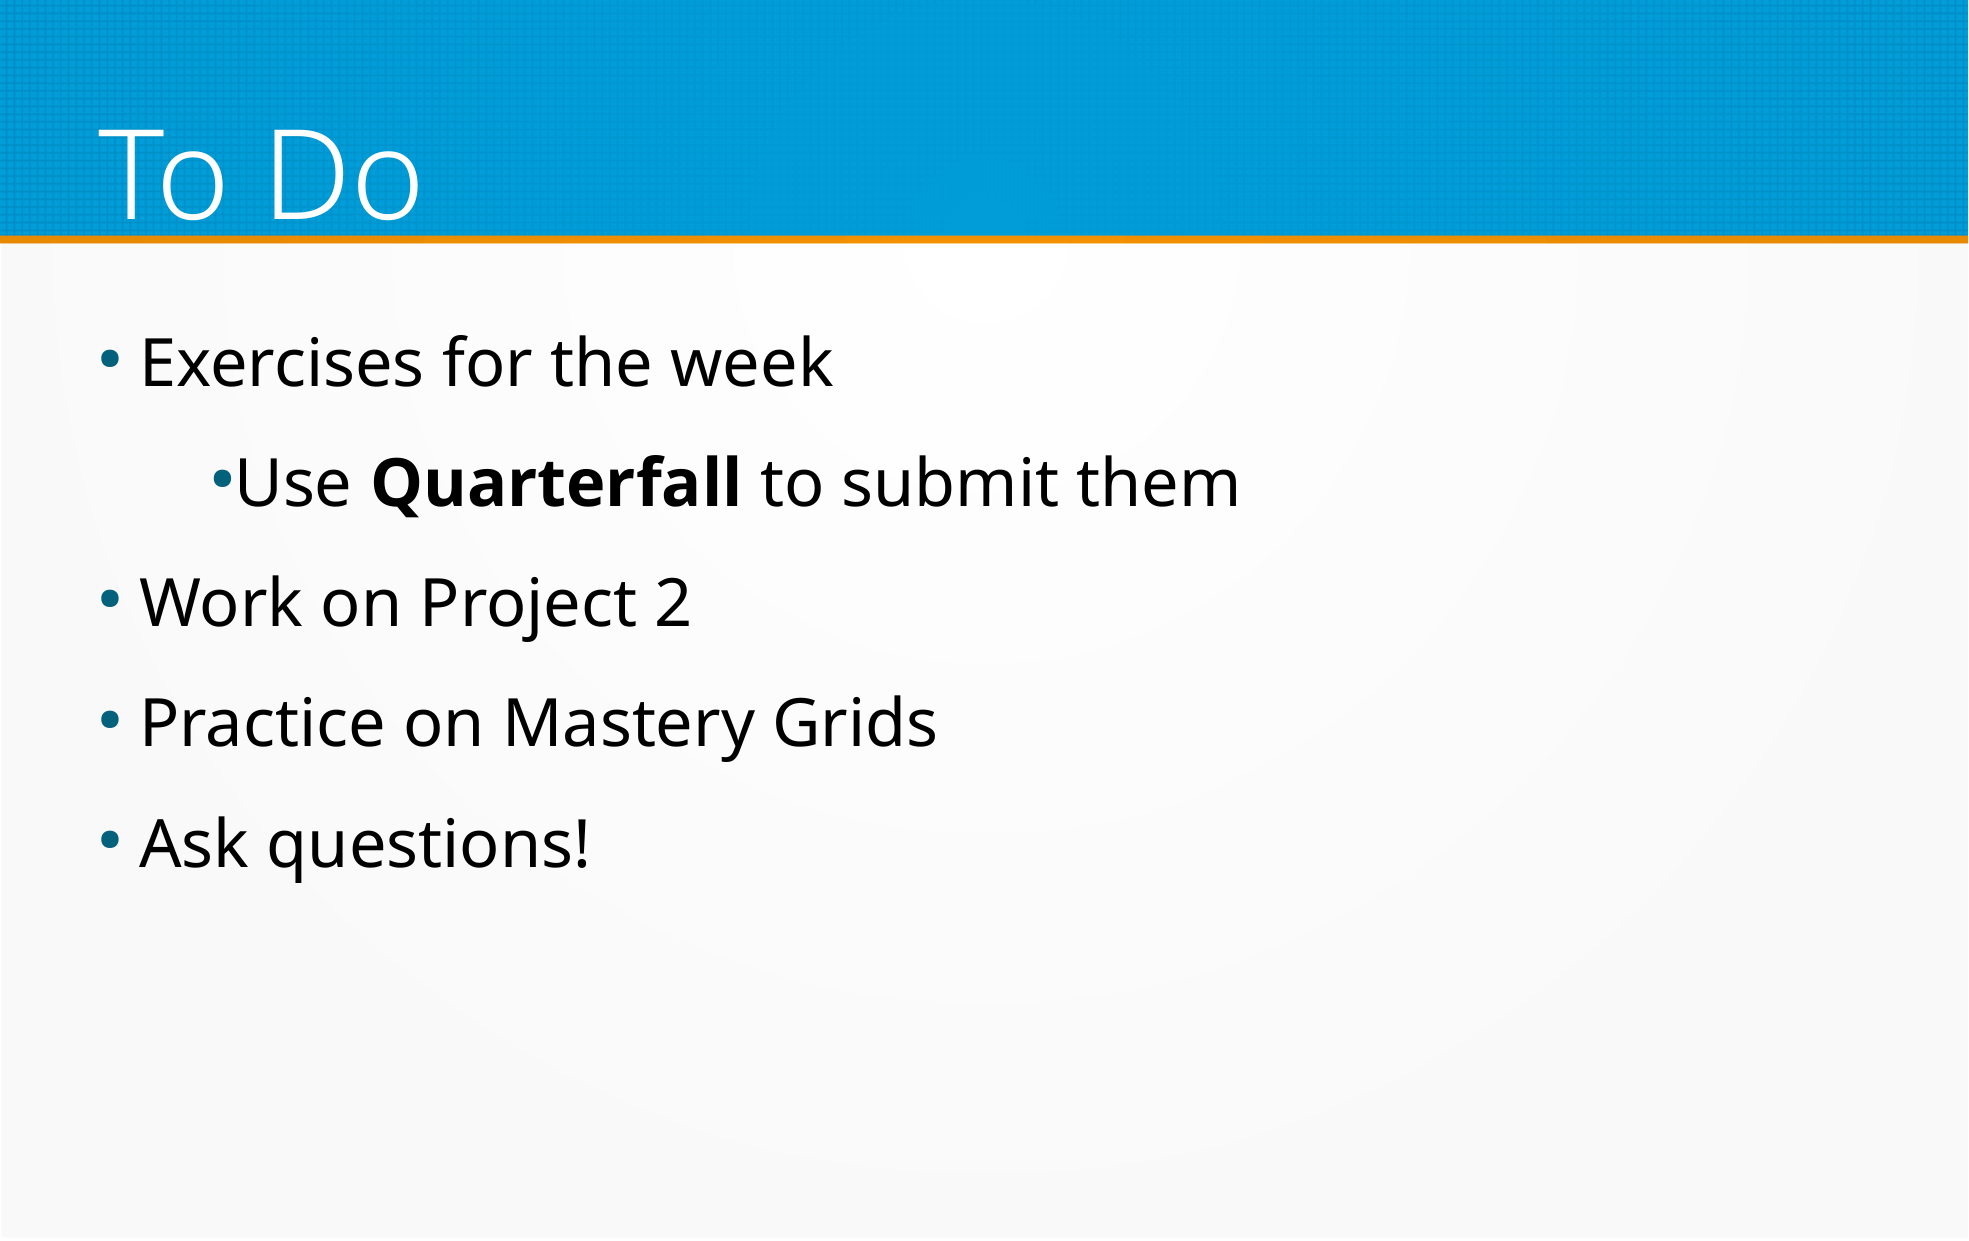

# To Do
 Exercises for the week
Use Quarterfall to submit them
 Work on Project 2
 Practice on Mastery Grids
 Ask questions!